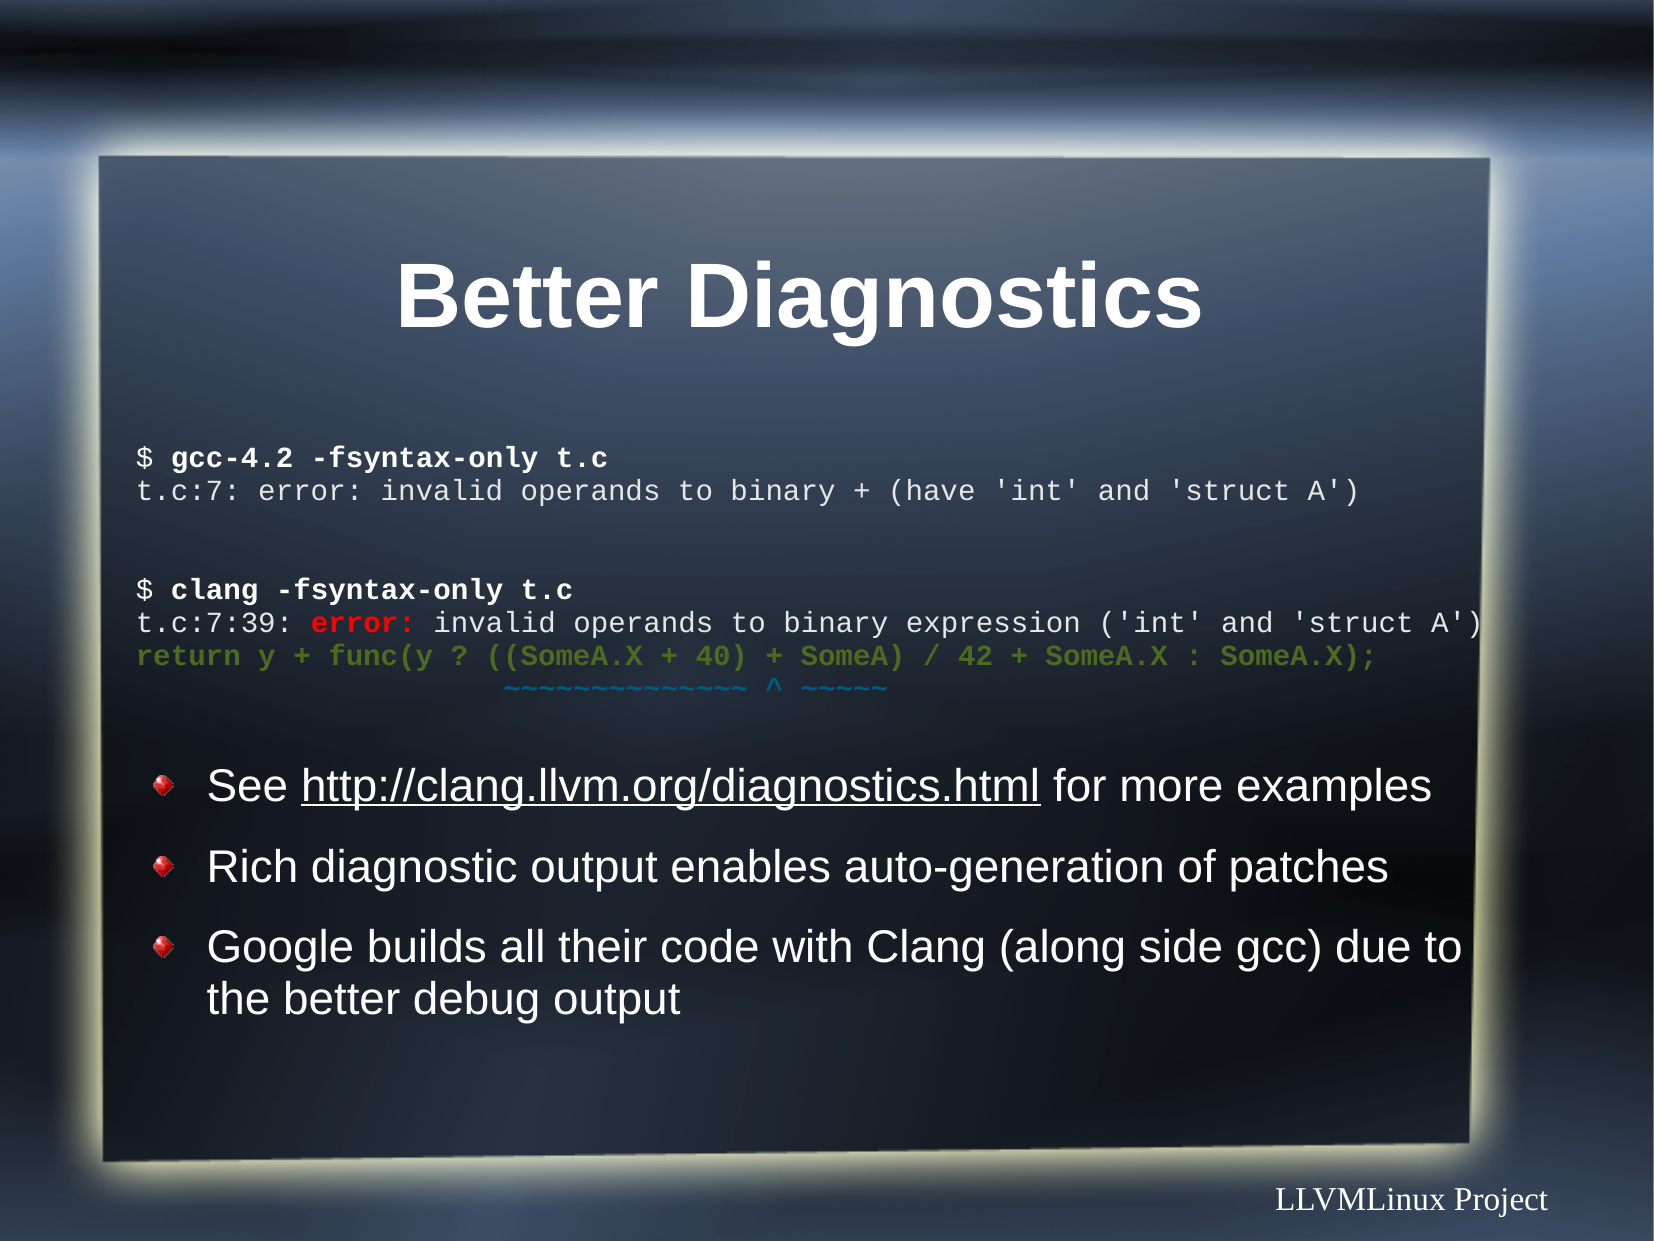

# Better Diagnostics
$ gcc-4.2 -fsyntax-only t.c
t.c:7: error: invalid operands to binary + (have 'int' and 'struct A')
$ clang -fsyntax-only t.c
t.c:7:39: error: invalid operands to binary expression ('int' and 'struct A')
return y + func(y ? ((SomeA.X + 40) + SomeA) / 42 + SomeA.X : SomeA.X);
 ~~~~~~~~~~~~~~ ^ ~~~~~
See http://clang.llvm.org/diagnostics.html for more examples
Rich diagnostic output enables auto-generation of patches
Google builds all their code with Clang (along side gcc) due to the better debug output